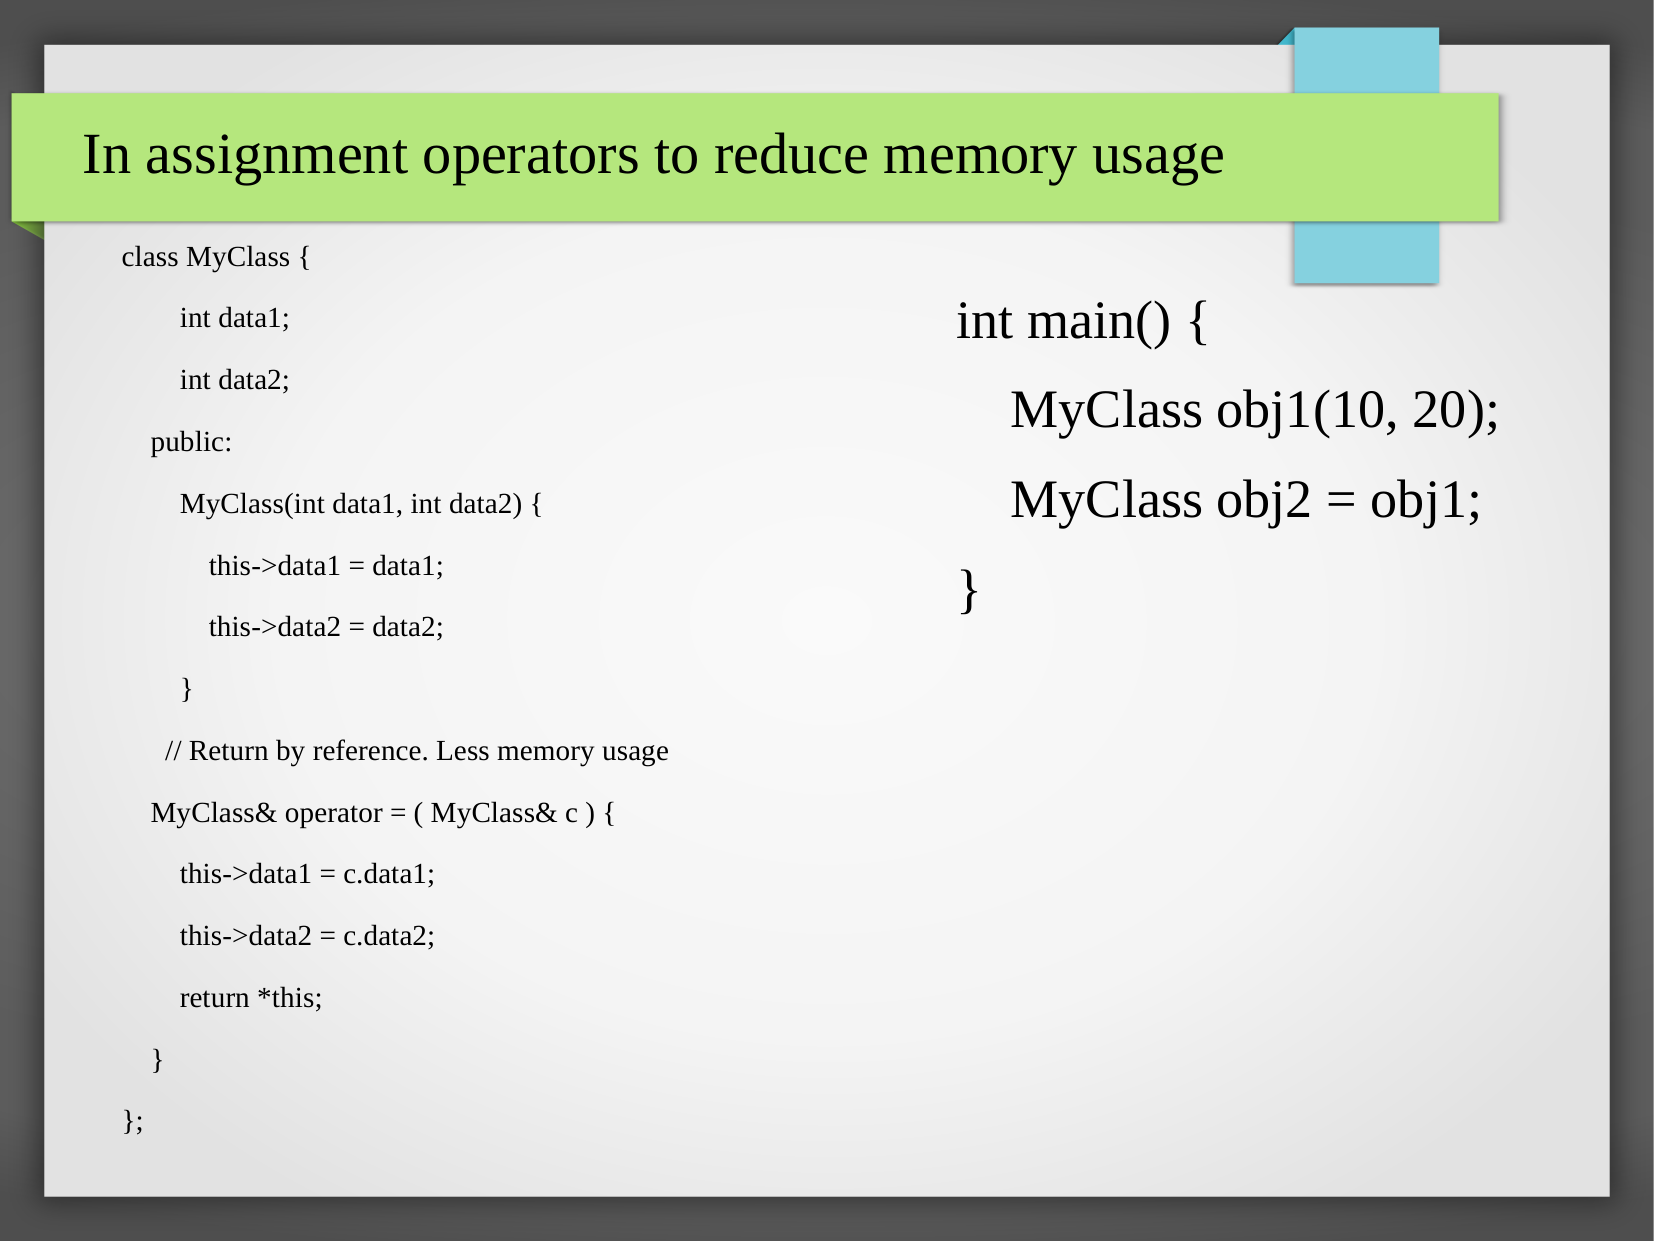

# In assignment operators to reduce memory usage
class MyClass {
 int data1;
 int data2;
 public:
 MyClass(int data1, int data2) {
 this->data1 = data1;
 this->data2 = data2;
 }
 // Return by reference. Less memory usage
 MyClass& operator = ( MyClass& c ) {
 this->data1 = c.data1;
 this->data2 = c.data2;
 return *this;
 }
};
int main() {
 MyClass obj1(10, 20);
 MyClass obj2 = obj1;
}